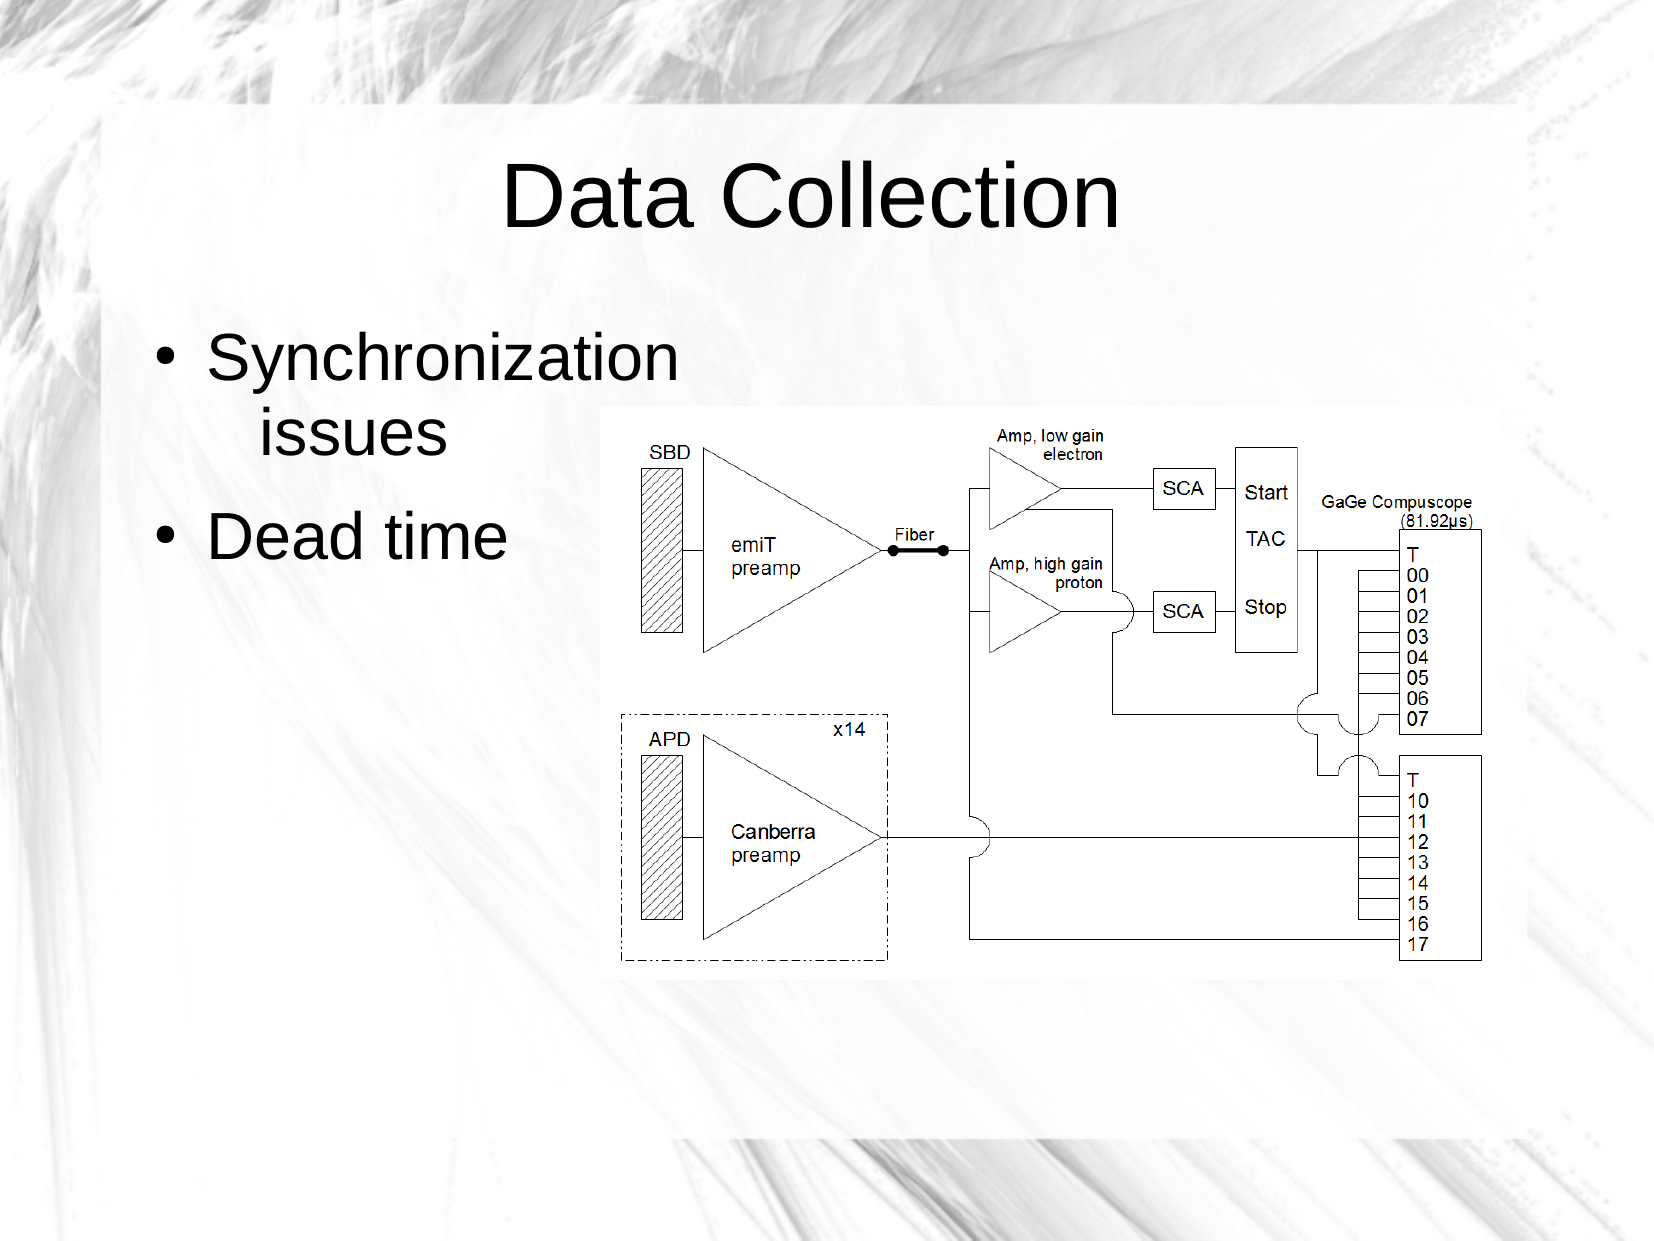

# Data Collection
Synchronization issues
Dead time